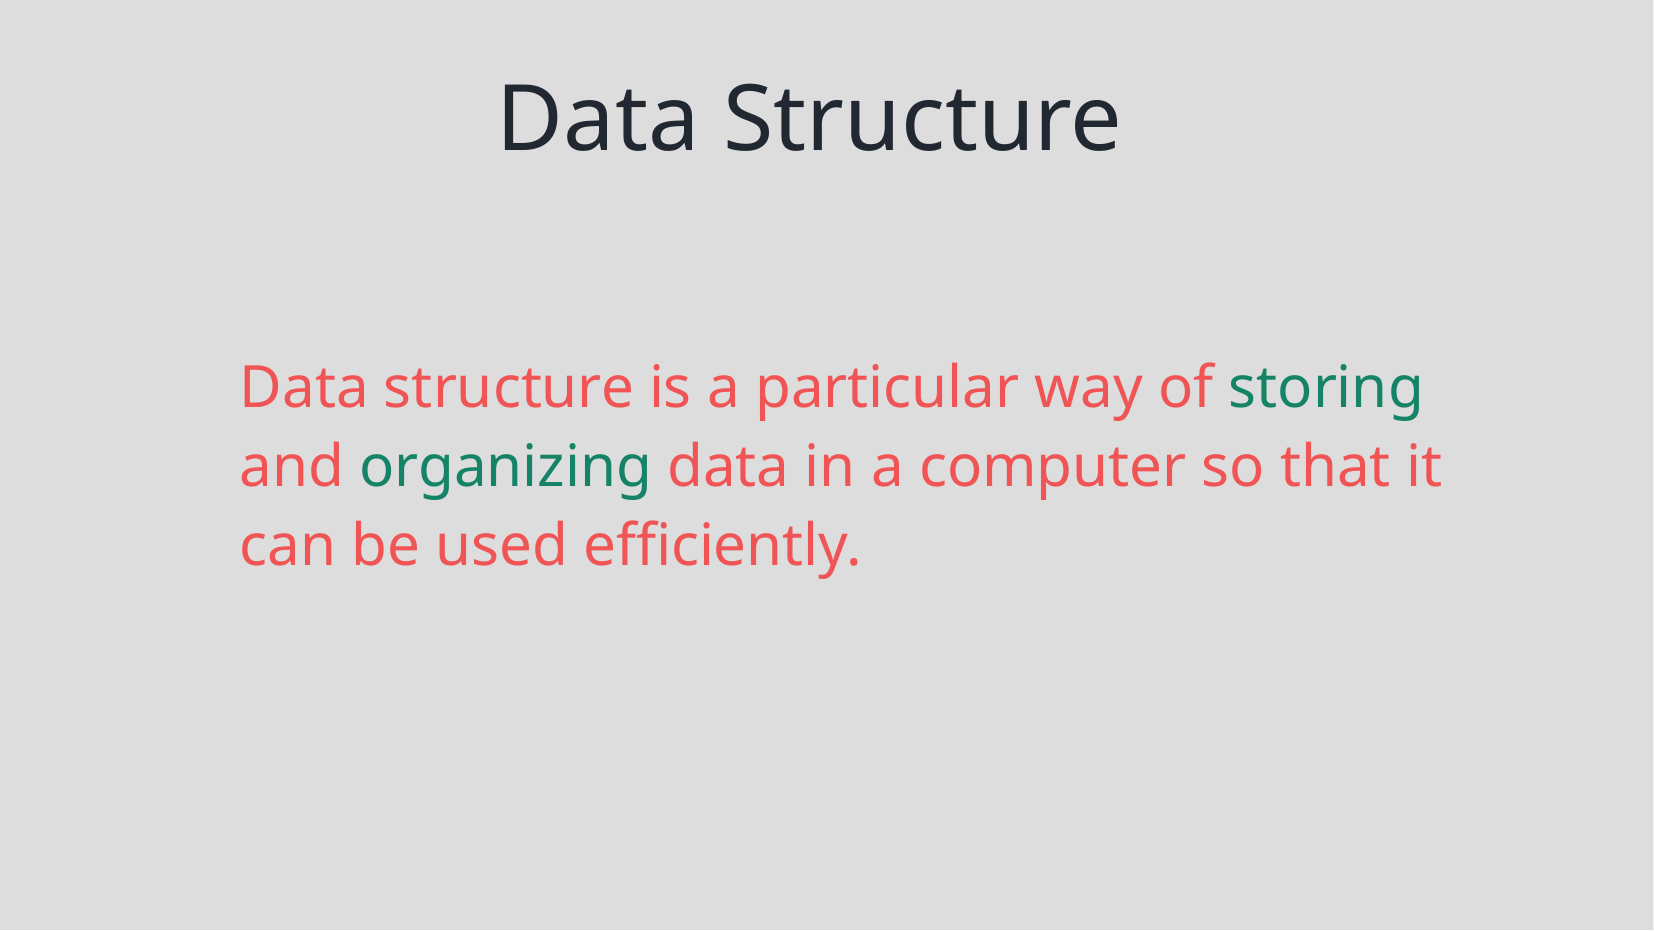

# Data Structure
Data structure is a particular way of storing and organizing data in a computer so that it can be used efficiently.